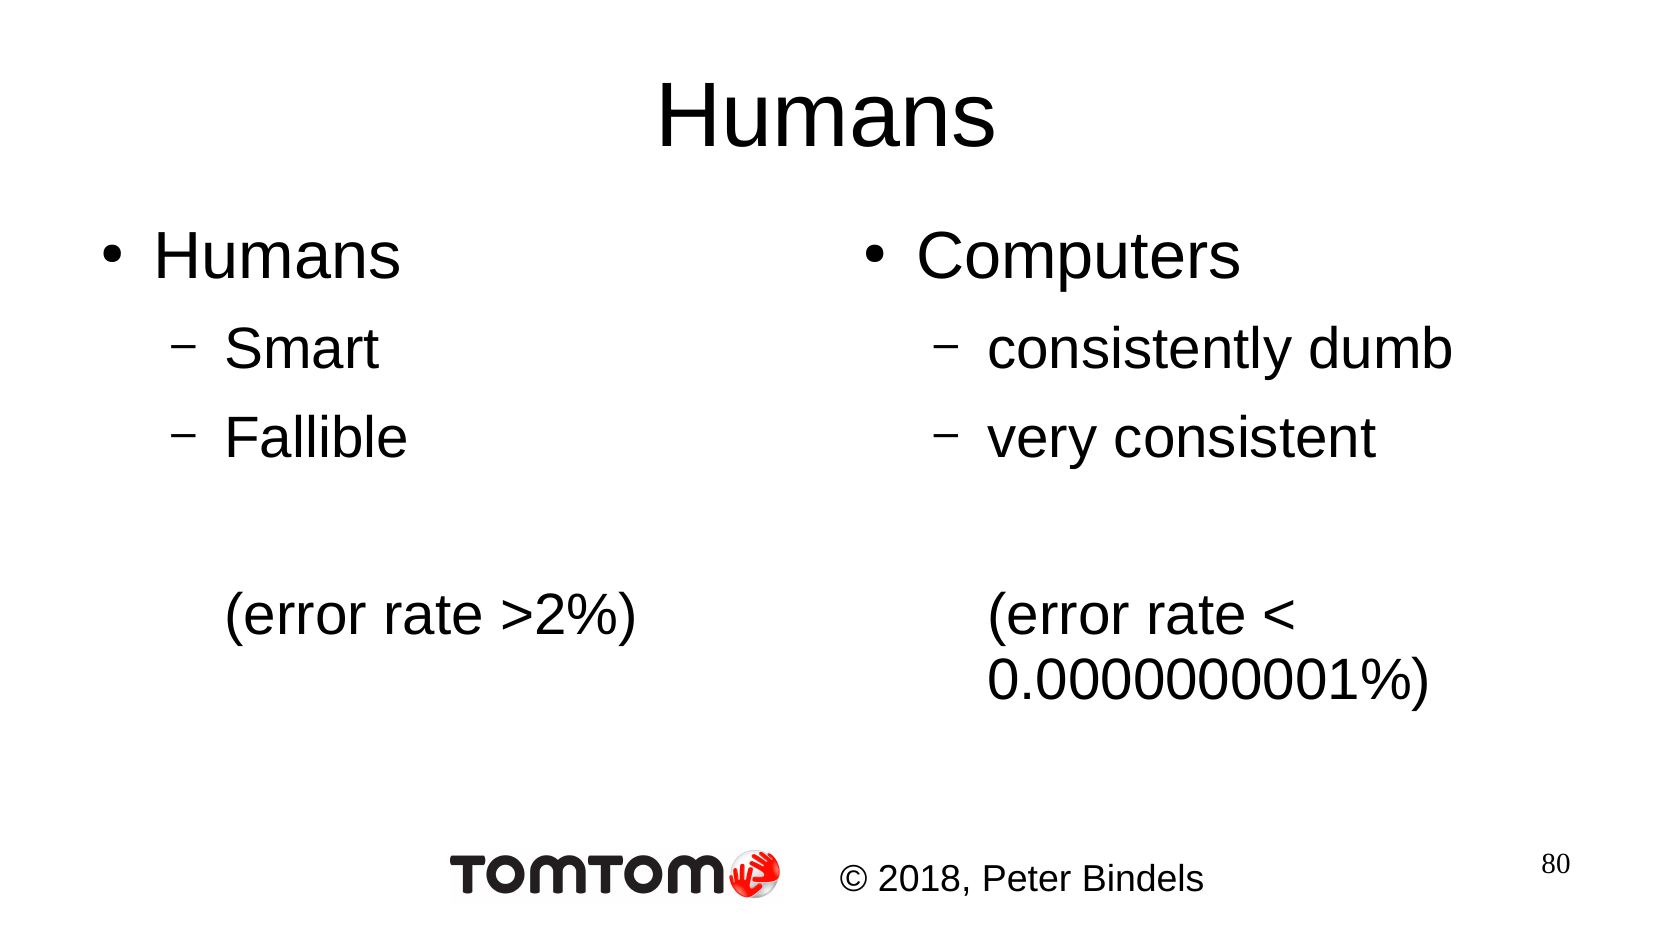

# Humans
Humans
Smart
Fallible
(error rate >2%)
Computers
consistently dumb
very consistent
(error rate < 0.0000000001%)
80